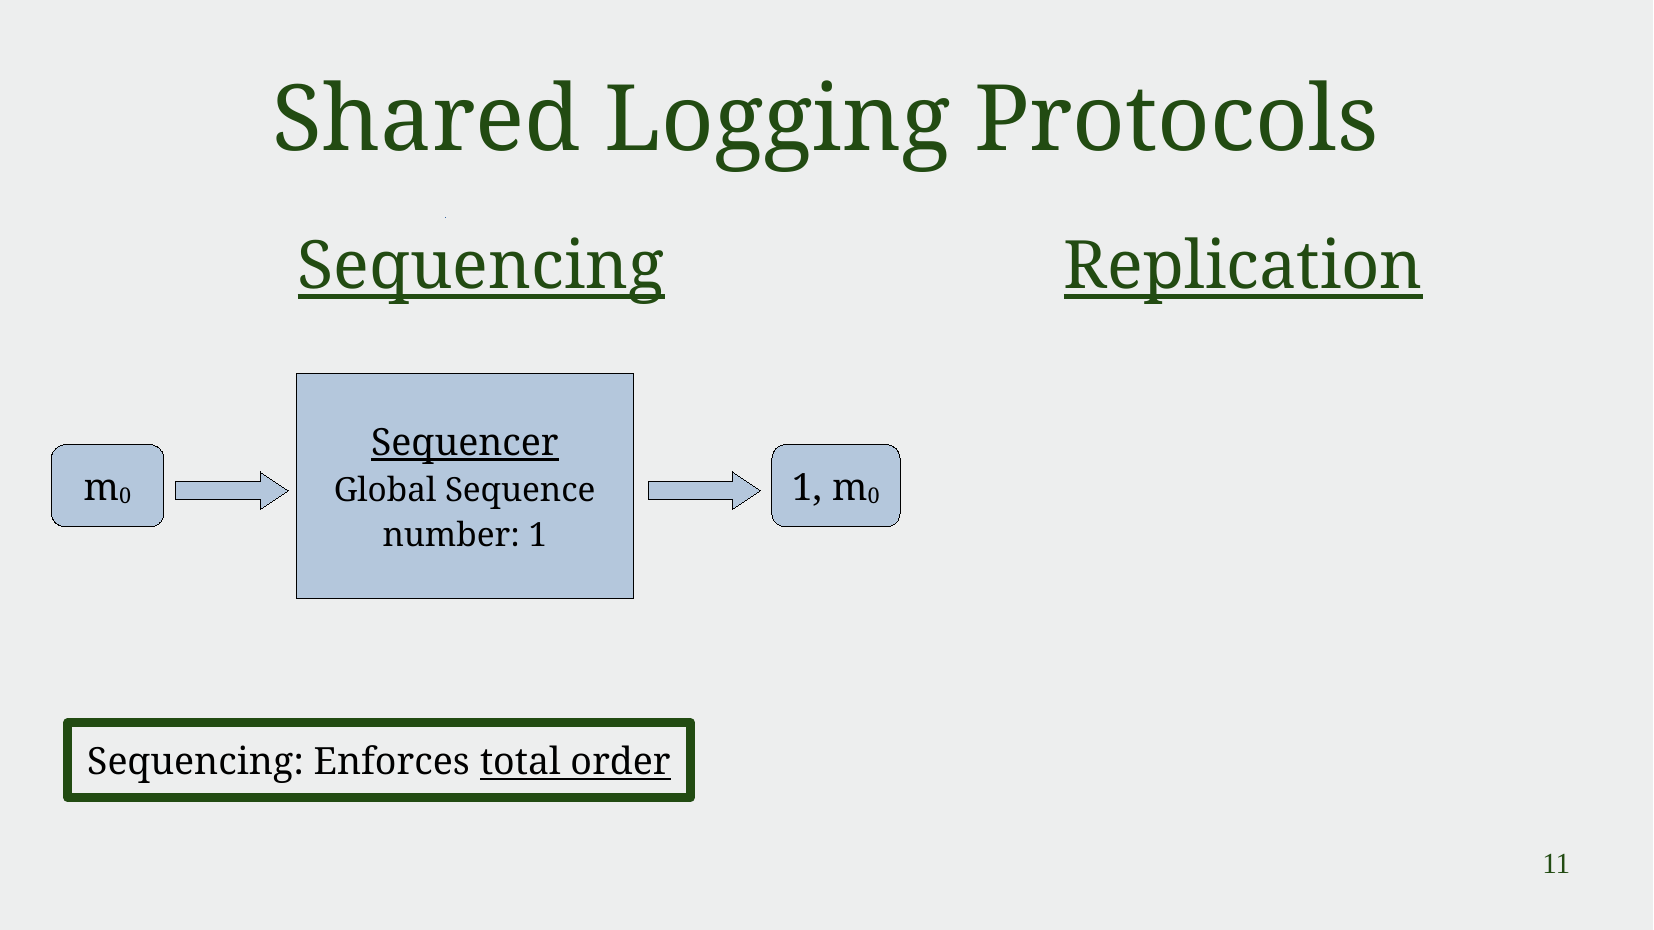

# Shared Logging Protocols
Sequencing
Replication
Sequencer
Global Sequence number: 1
m0
1, m0
Sequencing: Enforces total order
11